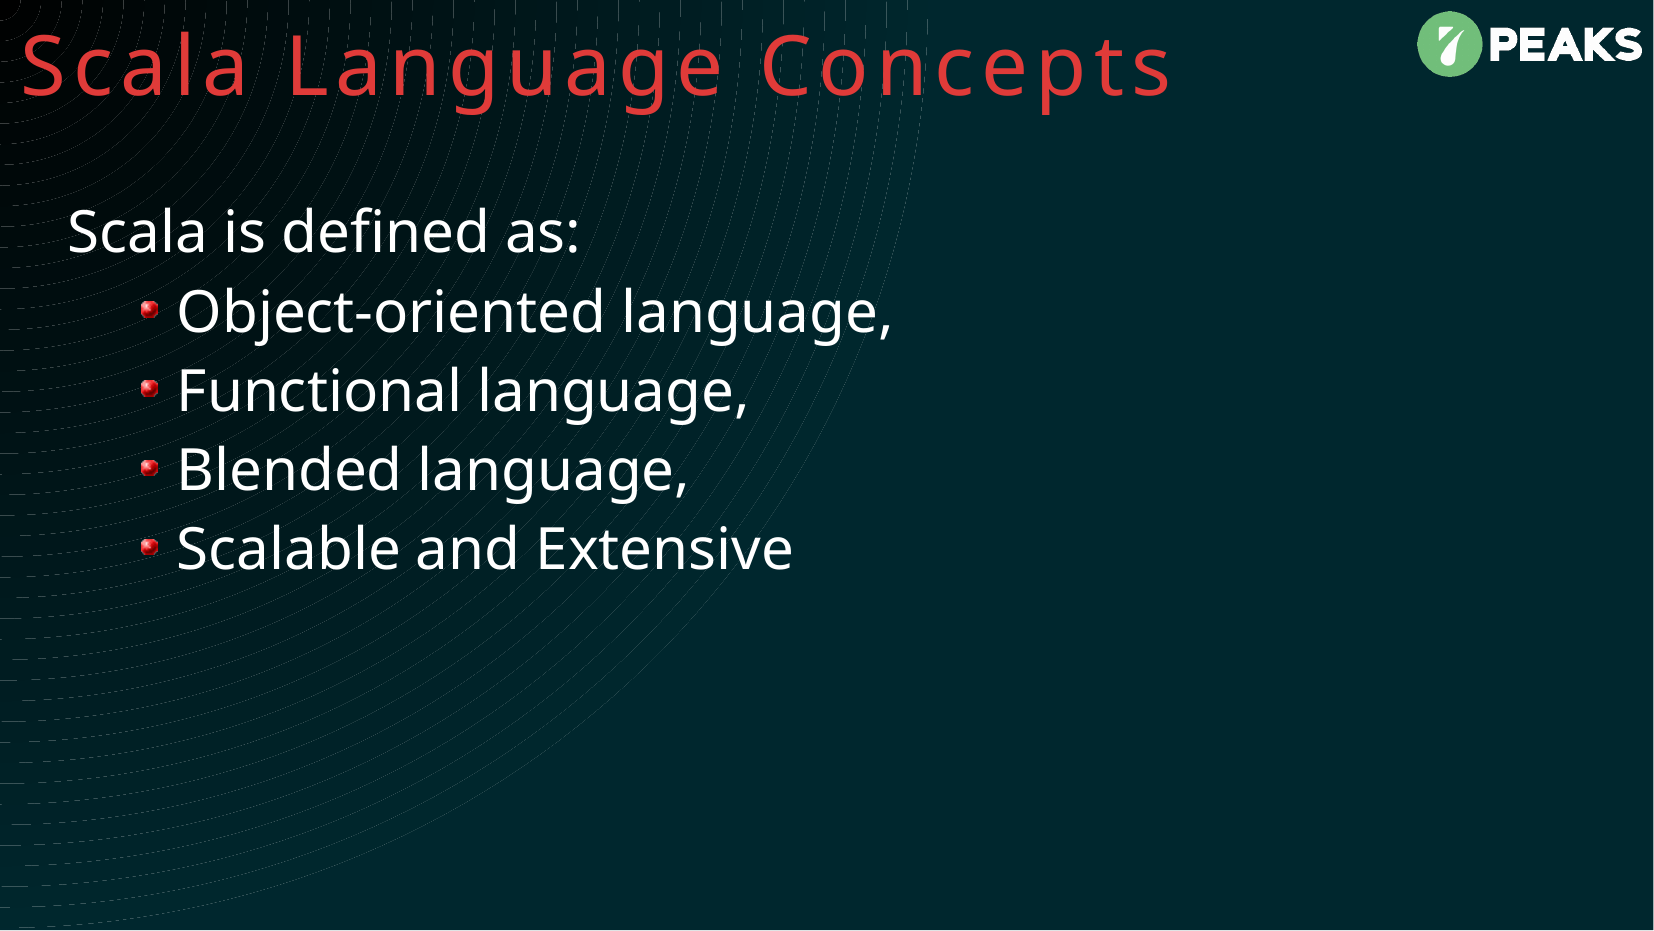

Scala Language Concepts
Scala is defined as:
Object-oriented language,
Functional language,
Blended language,
Scalable and Extensive